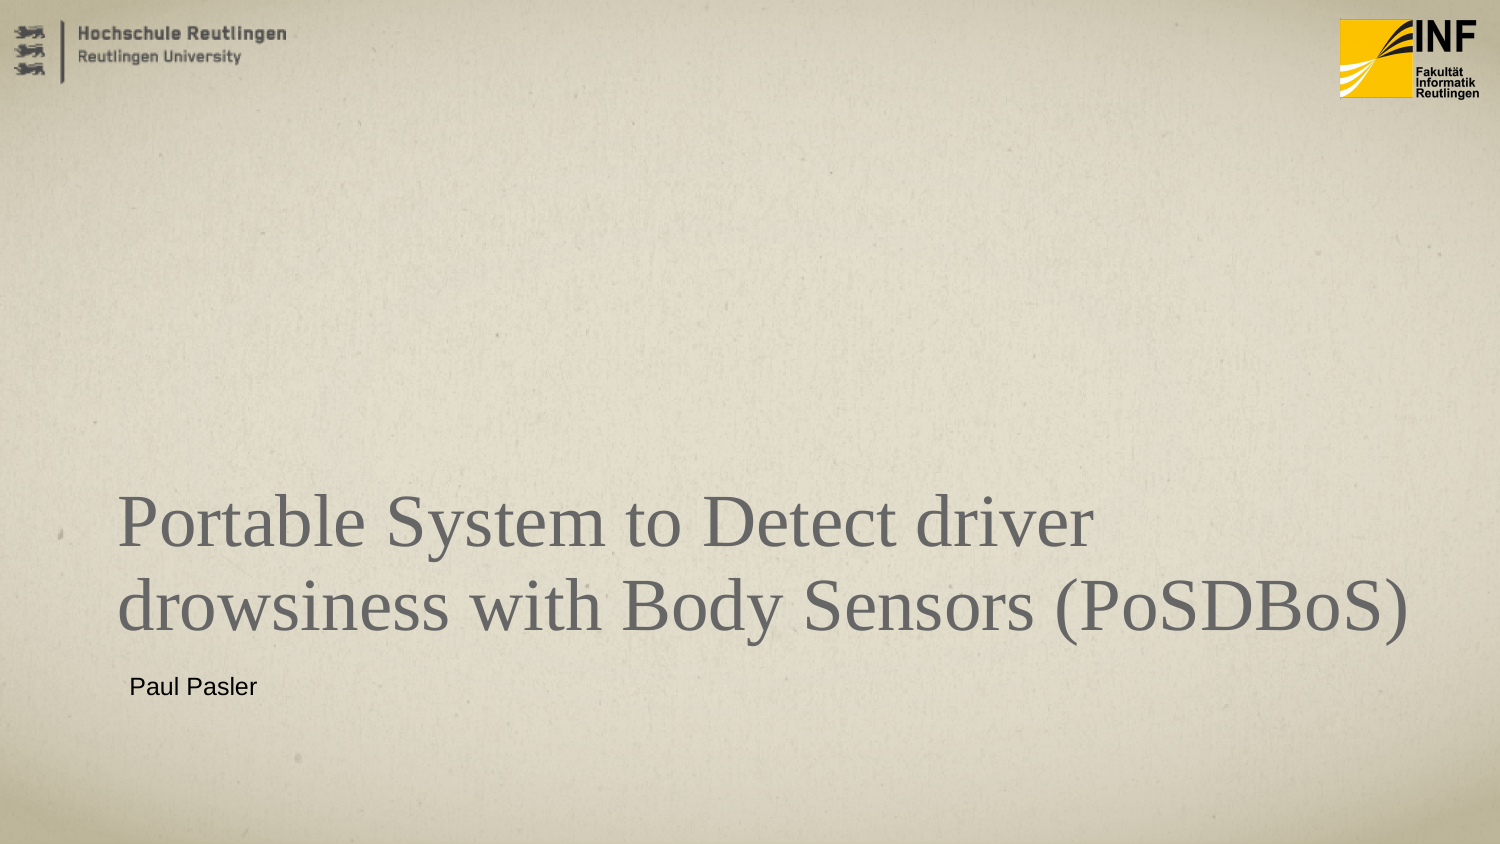

# Portable System to Detect driver drowsiness with Body Sensors (PoSDBoS)
Paul Pasler